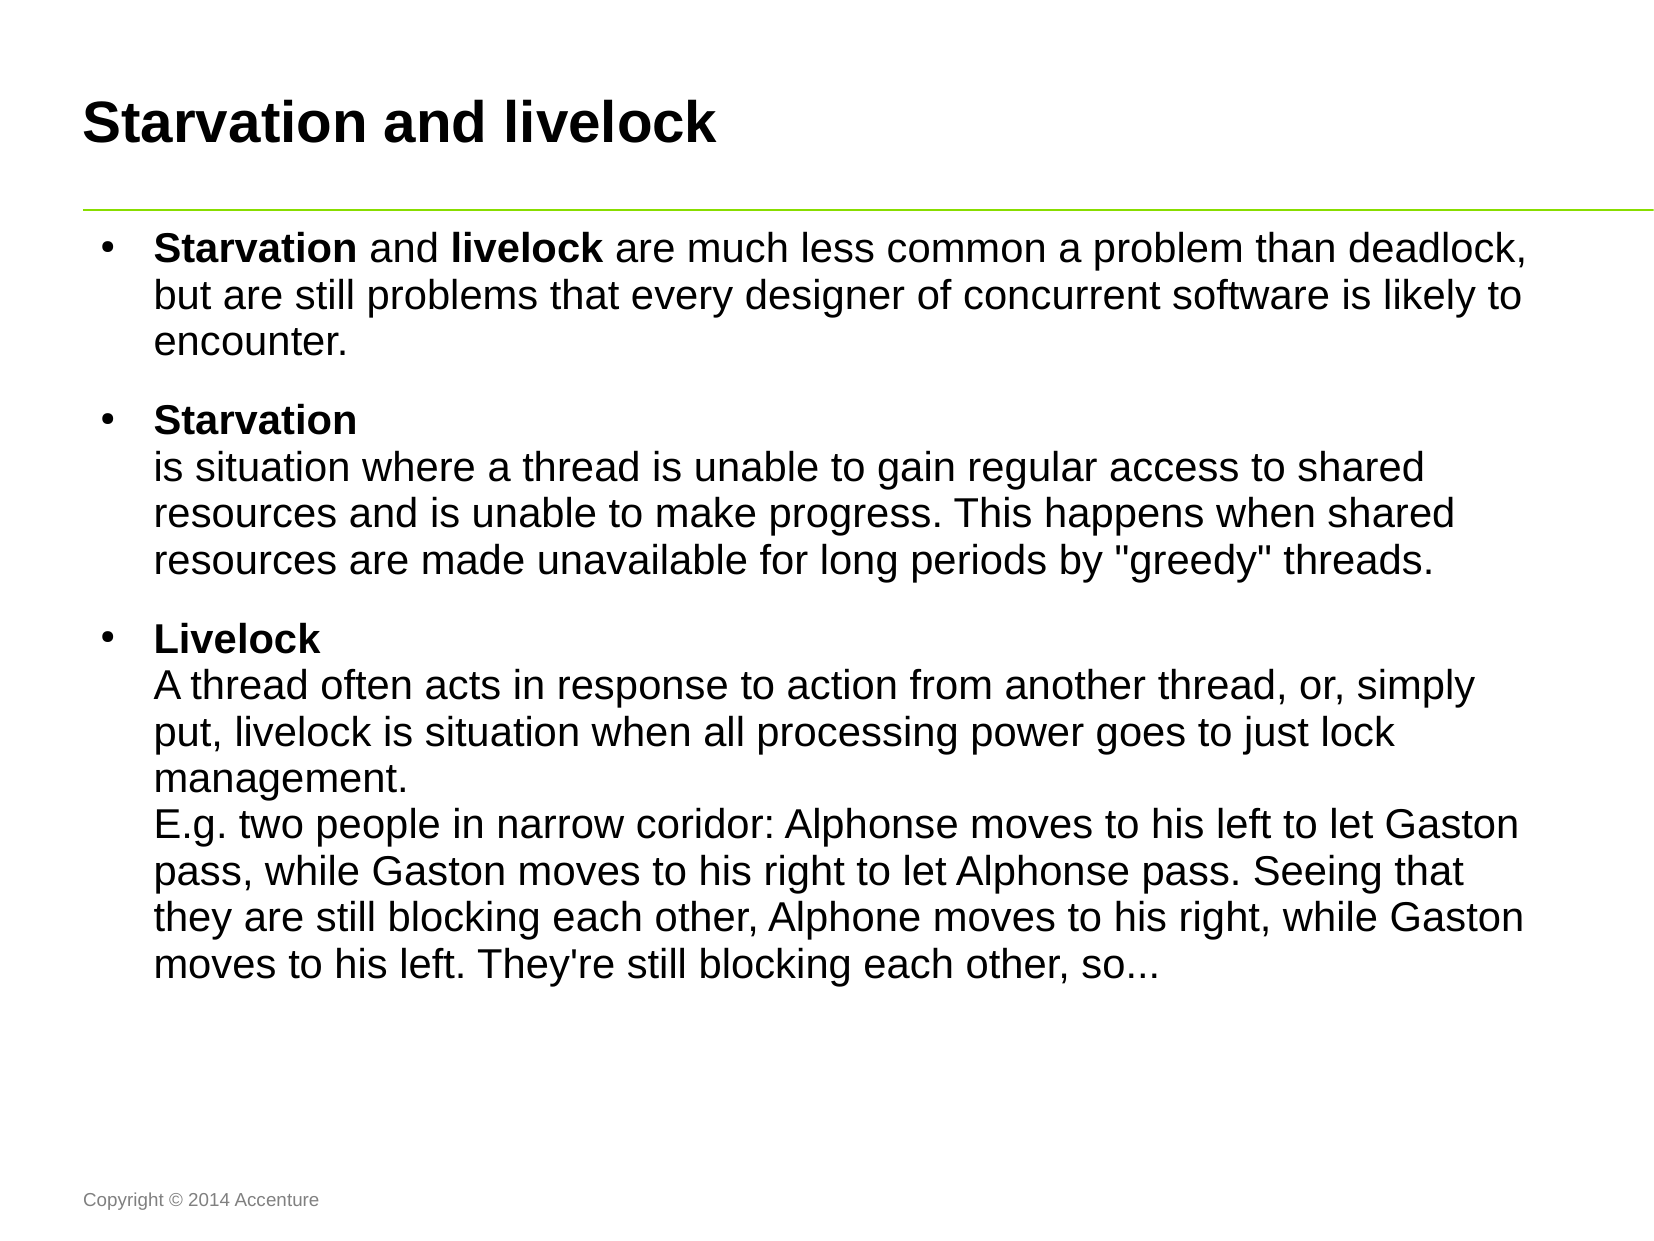

# Starvation and livelock
Starvation and livelock are much less common a problem than deadlock, but are still problems that every designer of concurrent software is likely to encounter.
Starvation
is situation where a thread is unable to gain regular access to shared resources and is unable to make progress. This happens when shared resources are made unavailable for long periods by "greedy" threads.
Livelock
A thread often acts in response to action from another thread, or, simply put, livelock is situation when all processing power goes to just lock management.
E.g. two people in narrow coridor: Alphonse moves to his left to let Gaston pass, while Gaston moves to his right to let Alphonse pass. Seeing that they are still blocking each other, Alphone moves to his right, while Gaston moves to his left. They're still blocking each other, so...